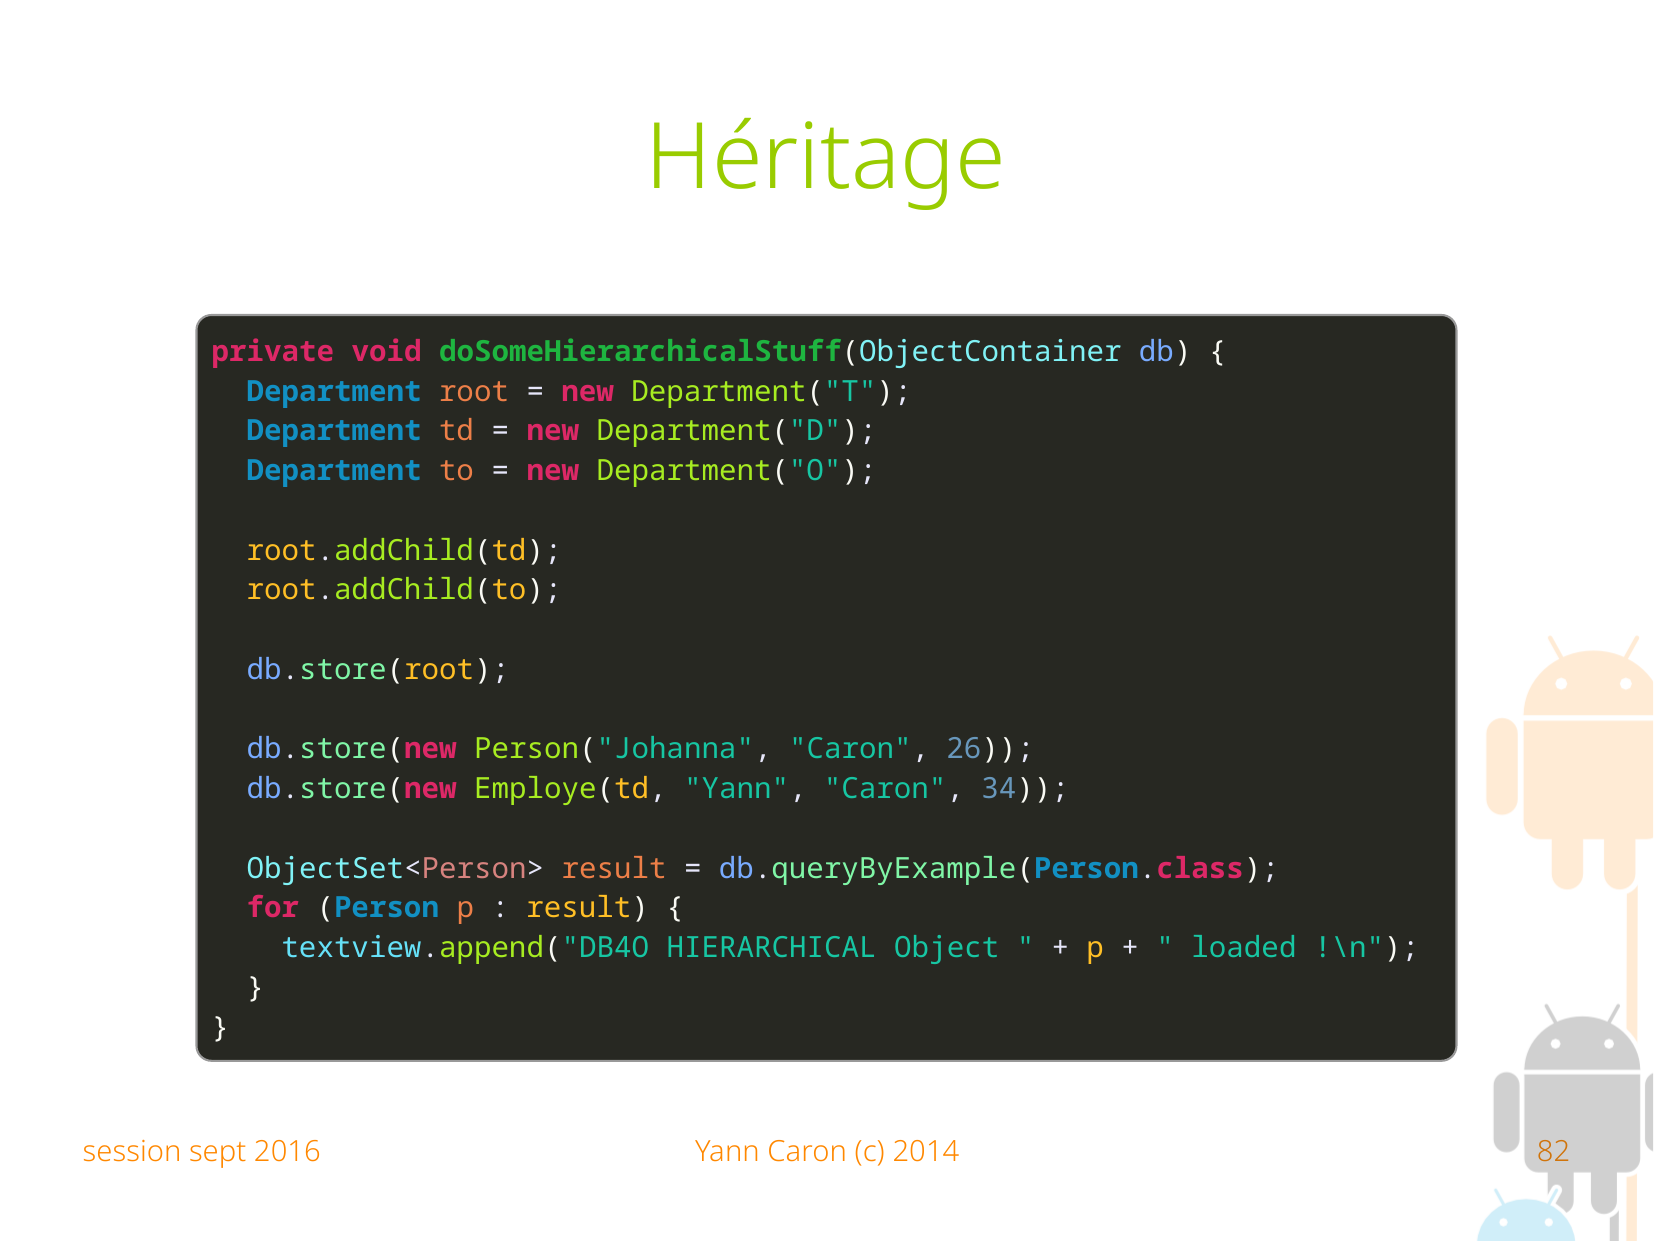

# Héritage
private void doSomeHierarchicalStuff(ObjectContainer db) {
 Department root = new Department("T");
 Department td = new Department("D");
 Department to = new Department("O");
 root.addChild(td);
 root.addChild(to);
 db.store(root);
 db.store(new Person("Johanna", "Caron", 26));
 db.store(new Employe(td, "Yann", "Caron", 34));
 ObjectSet<Person> result = db.queryByExample(Person.class);
 for (Person p : result) {
 textview.append("DB4O HIERARCHICAL Object " + p + " loaded !\n");
 }
}
session sept 2016
Yann Caron (c) 2014
82